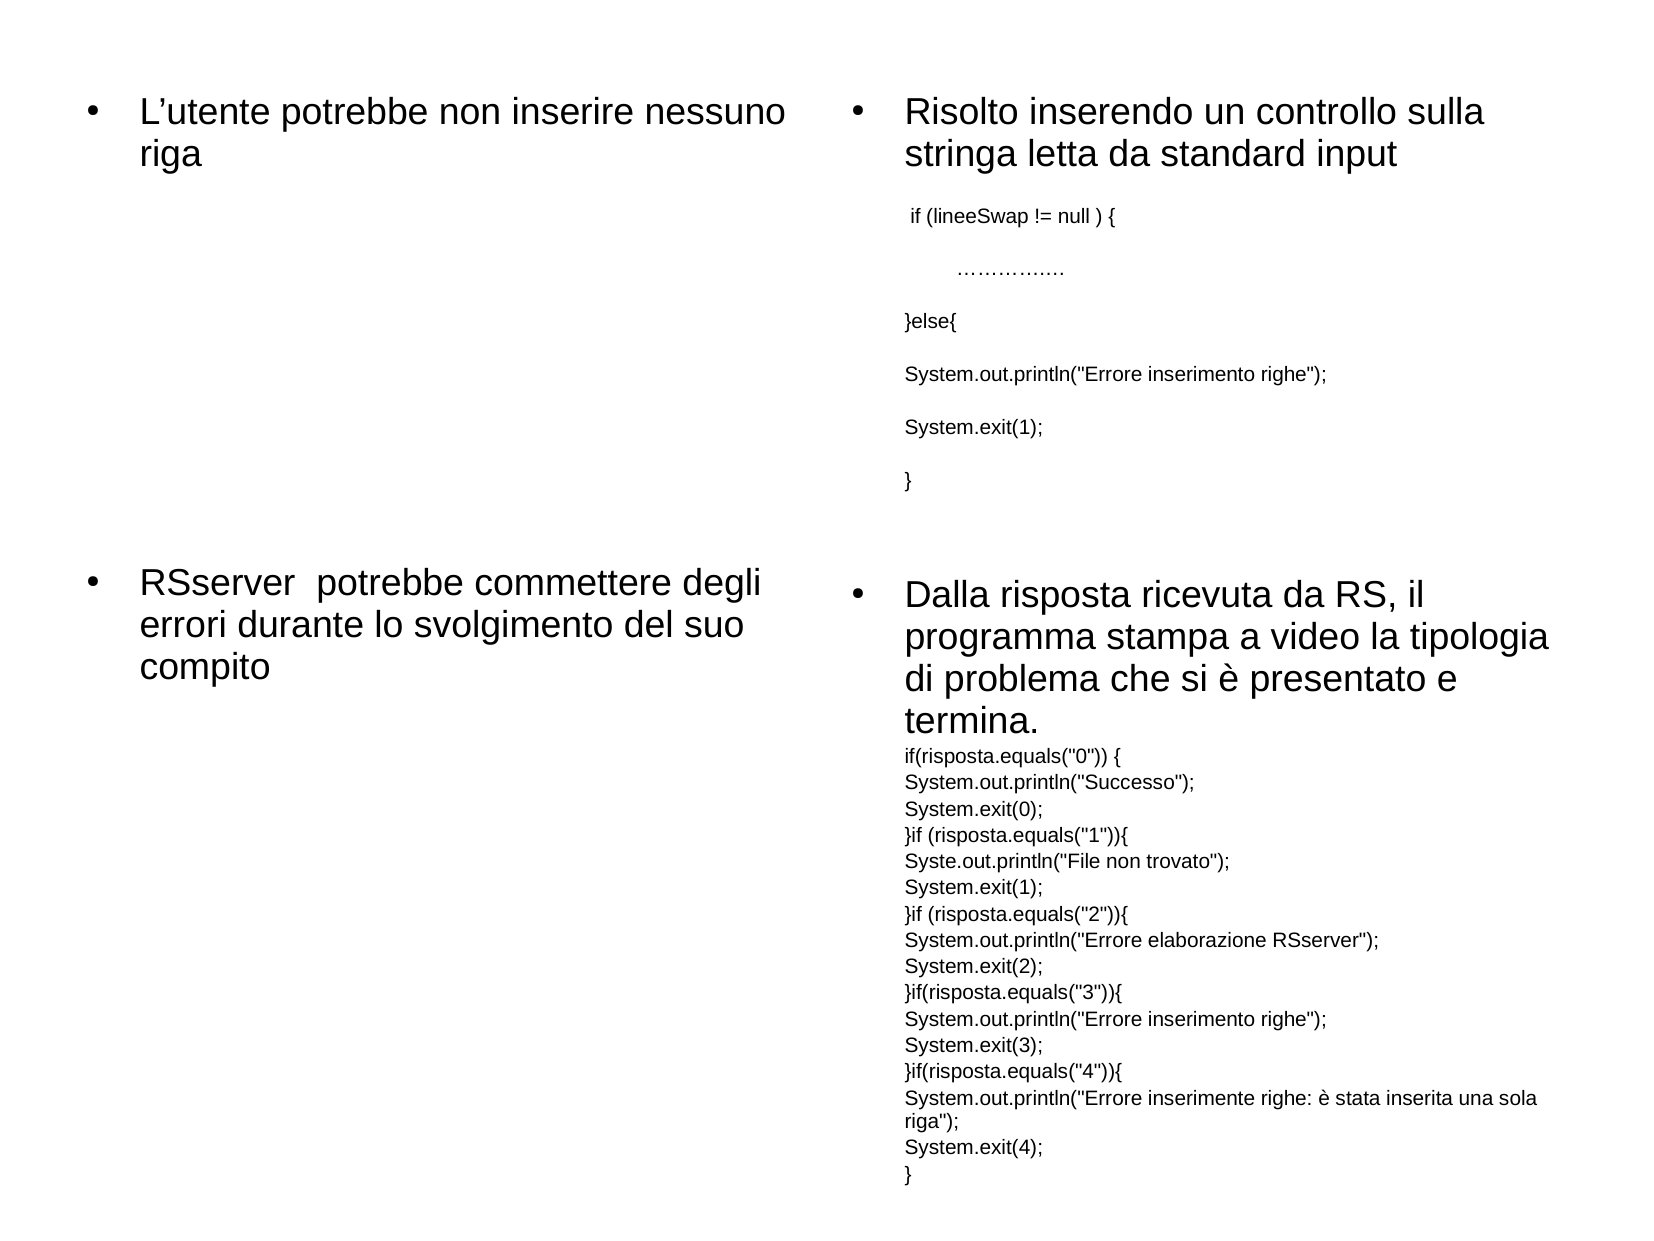

# L’utente potrebbe non inserire nessuno riga
RSserver potrebbe commettere degli errori durante lo svolgimento del suo compito
Risolto inserendo un controllo sulla stringa letta da standard input
 if (lineeSwap != null ) {
 ………….…
}else{
System.out.println("Errore inserimento righe");
System.exit(1);
}
Dalla risposta ricevuta da RS, il programma stampa a video la tipologia di problema che si è presentato e termina.
if(risposta.equals("0")) {
System.out.println("Successo");
System.exit(0);
}if (risposta.equals("1")){
Syste.out.println("File non trovato");
System.exit(1);
}if (risposta.equals("2")){
System.out.println("Errore elaborazione RSserver");
System.exit(2);
}if(risposta.equals("3")){
System.out.println("Errore inserimento righe");
System.exit(3);
}if(risposta.equals("4")){
System.out.println("Errore inserimente righe: è stata inserita una sola riga");
System.exit(4);
}